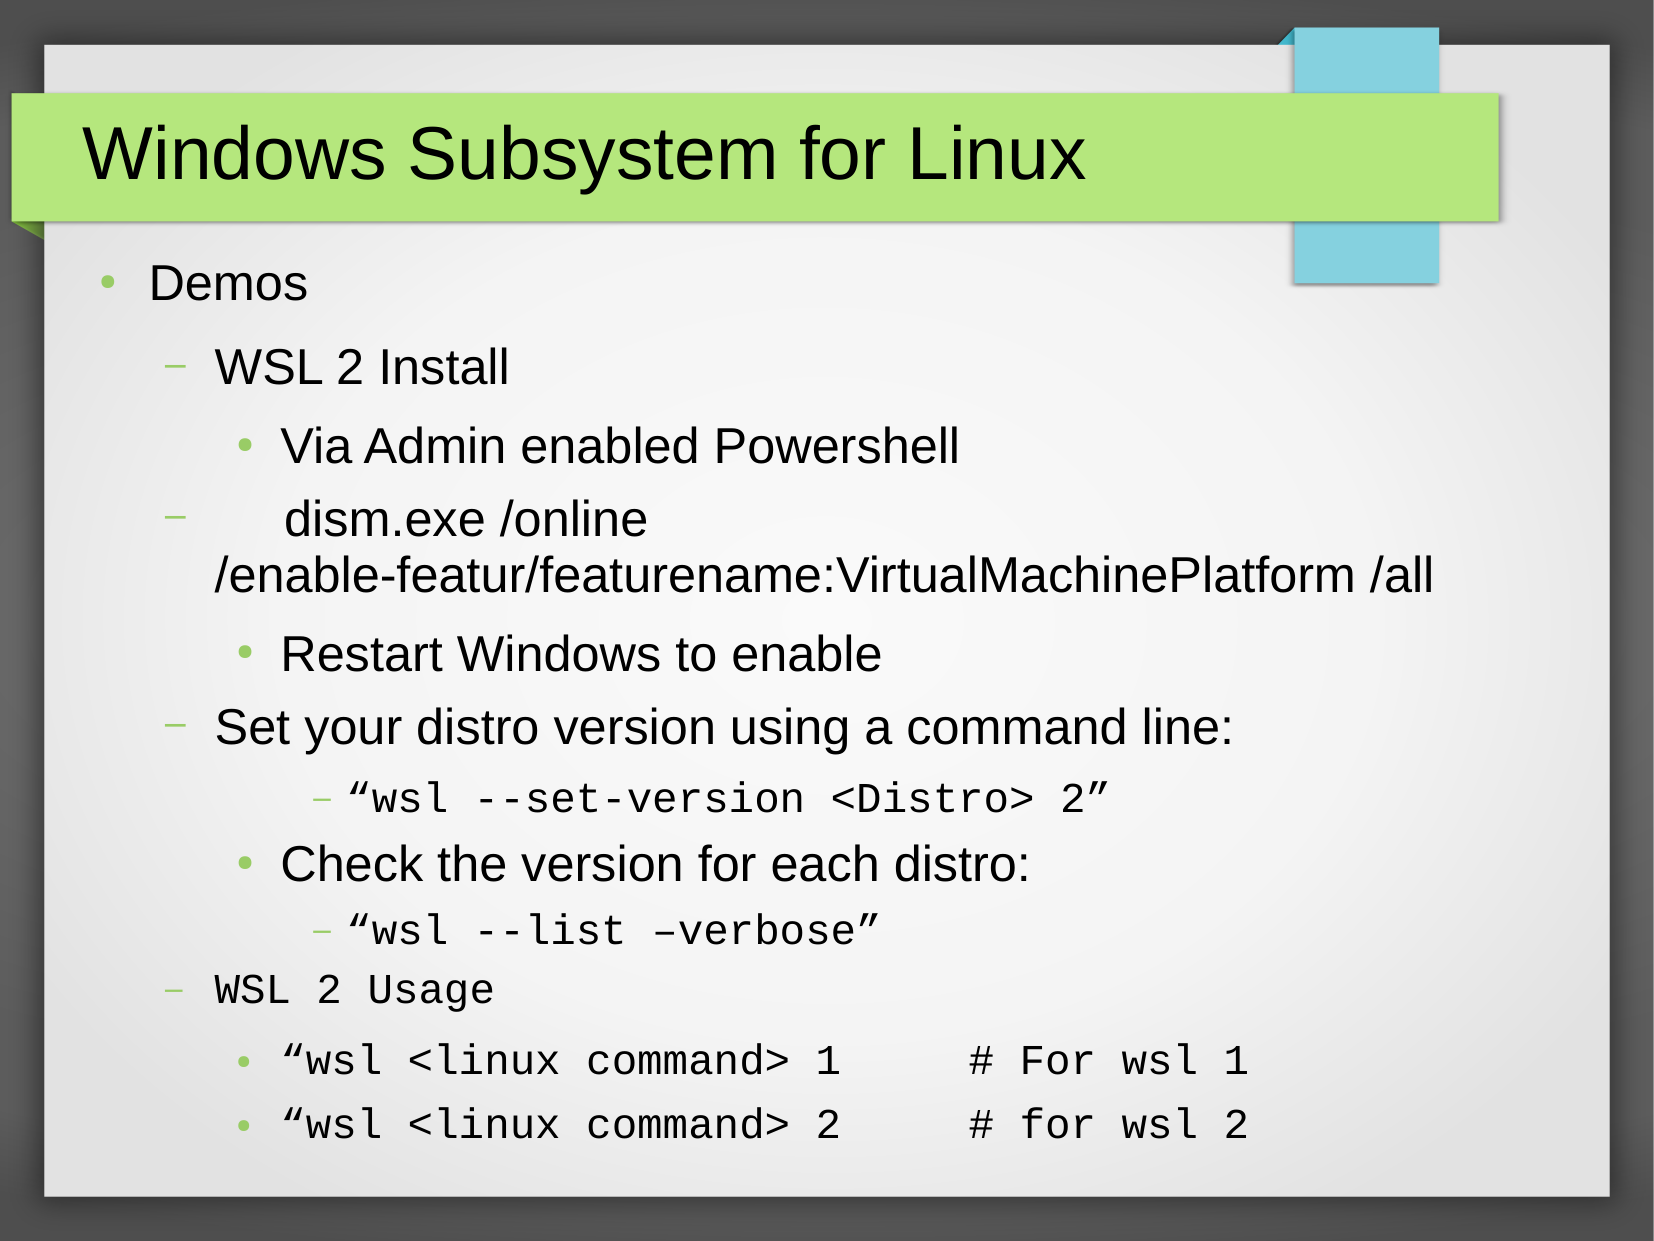

# Windows Subsystem for Linux
Demos
WSL 2 Install
Via Admin enabled Powershell
 	dism.exe /online /enable-featur/featurename:VirtualMachinePlatform /all
Restart Windows to enable
Set your distro version using a command line:
“wsl --set-version <Distro> 2”
Check the version for each distro:
“wsl --list –verbose”
WSL 2 Usage
“wsl <linux command> 1 # For wsl 1
“wsl <linux command> 2 # for wsl 2